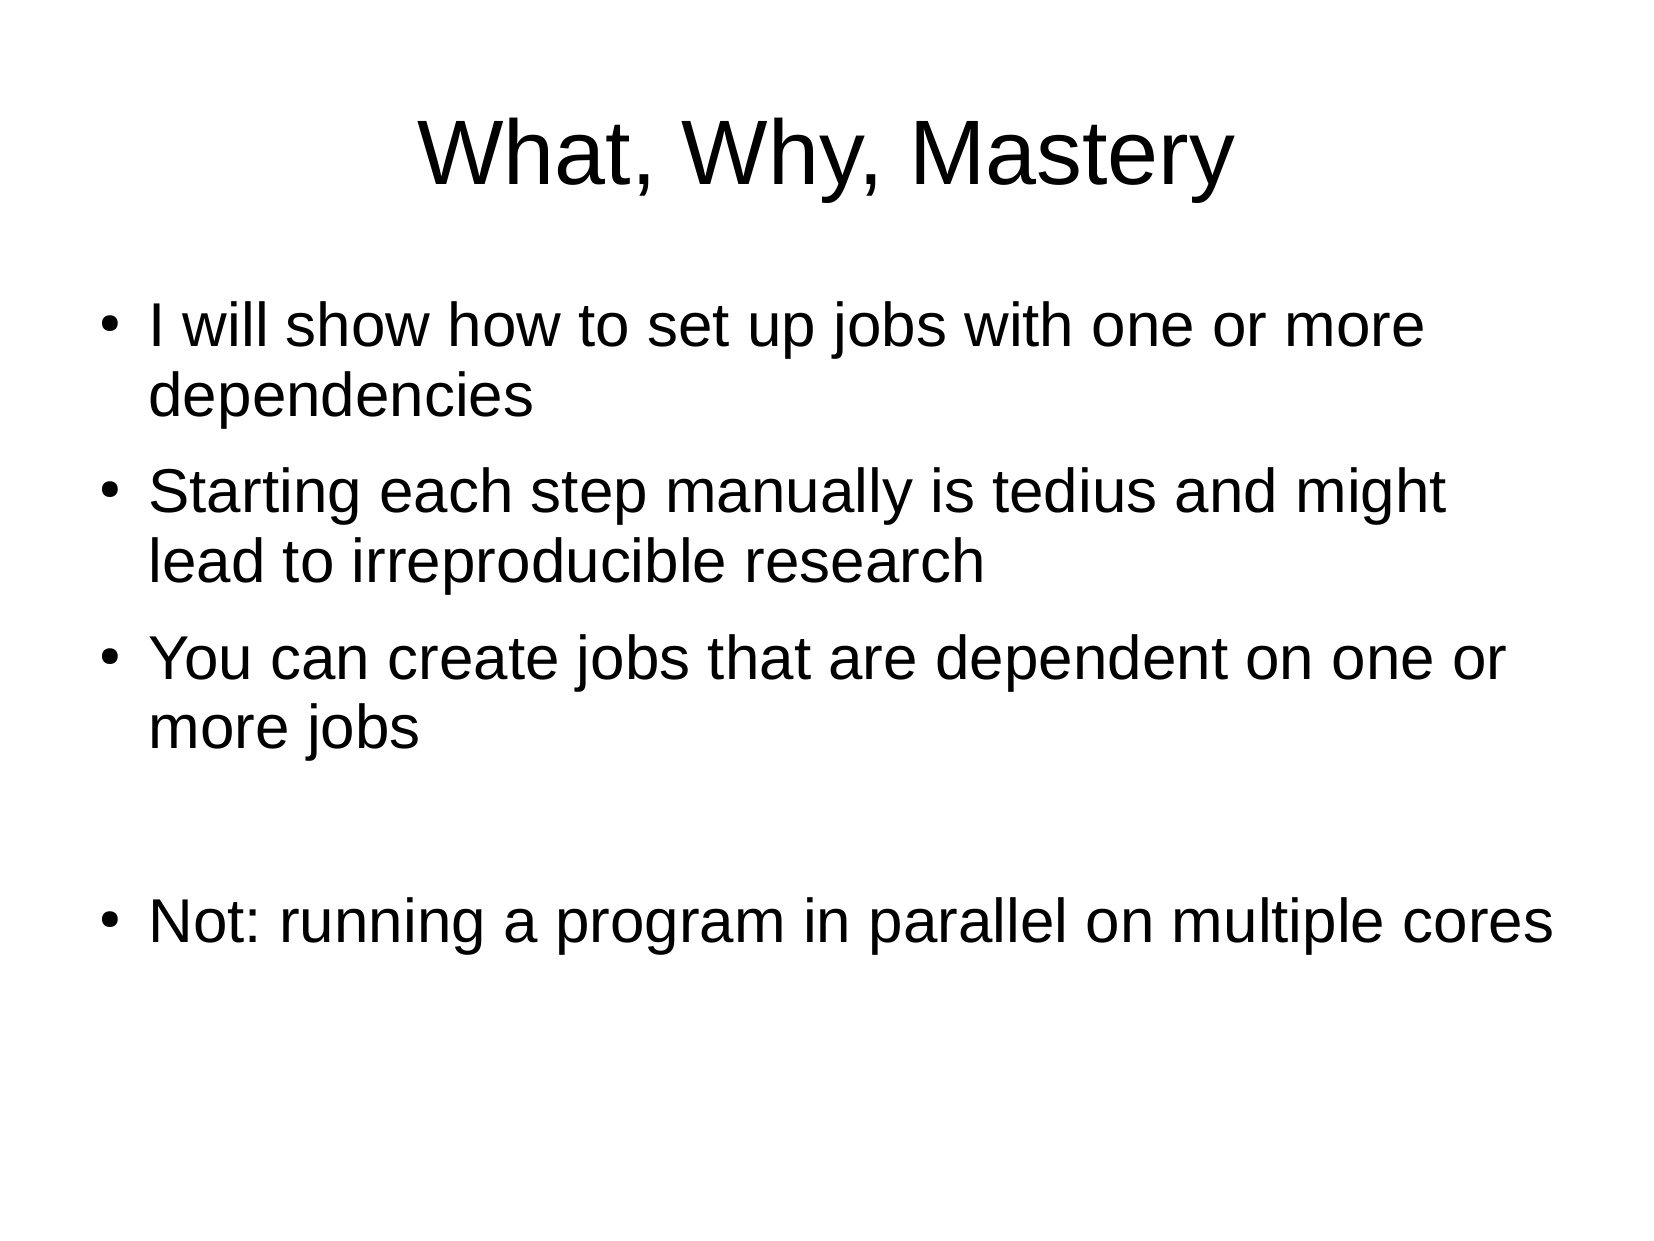

# What, Why, Mastery
I will show how to set up jobs with one or more dependencies
Starting each step manually is tedius and might lead to irreproducible research
You can create jobs that are dependent on one or more jobs
Not: running a program in parallel on multiple cores